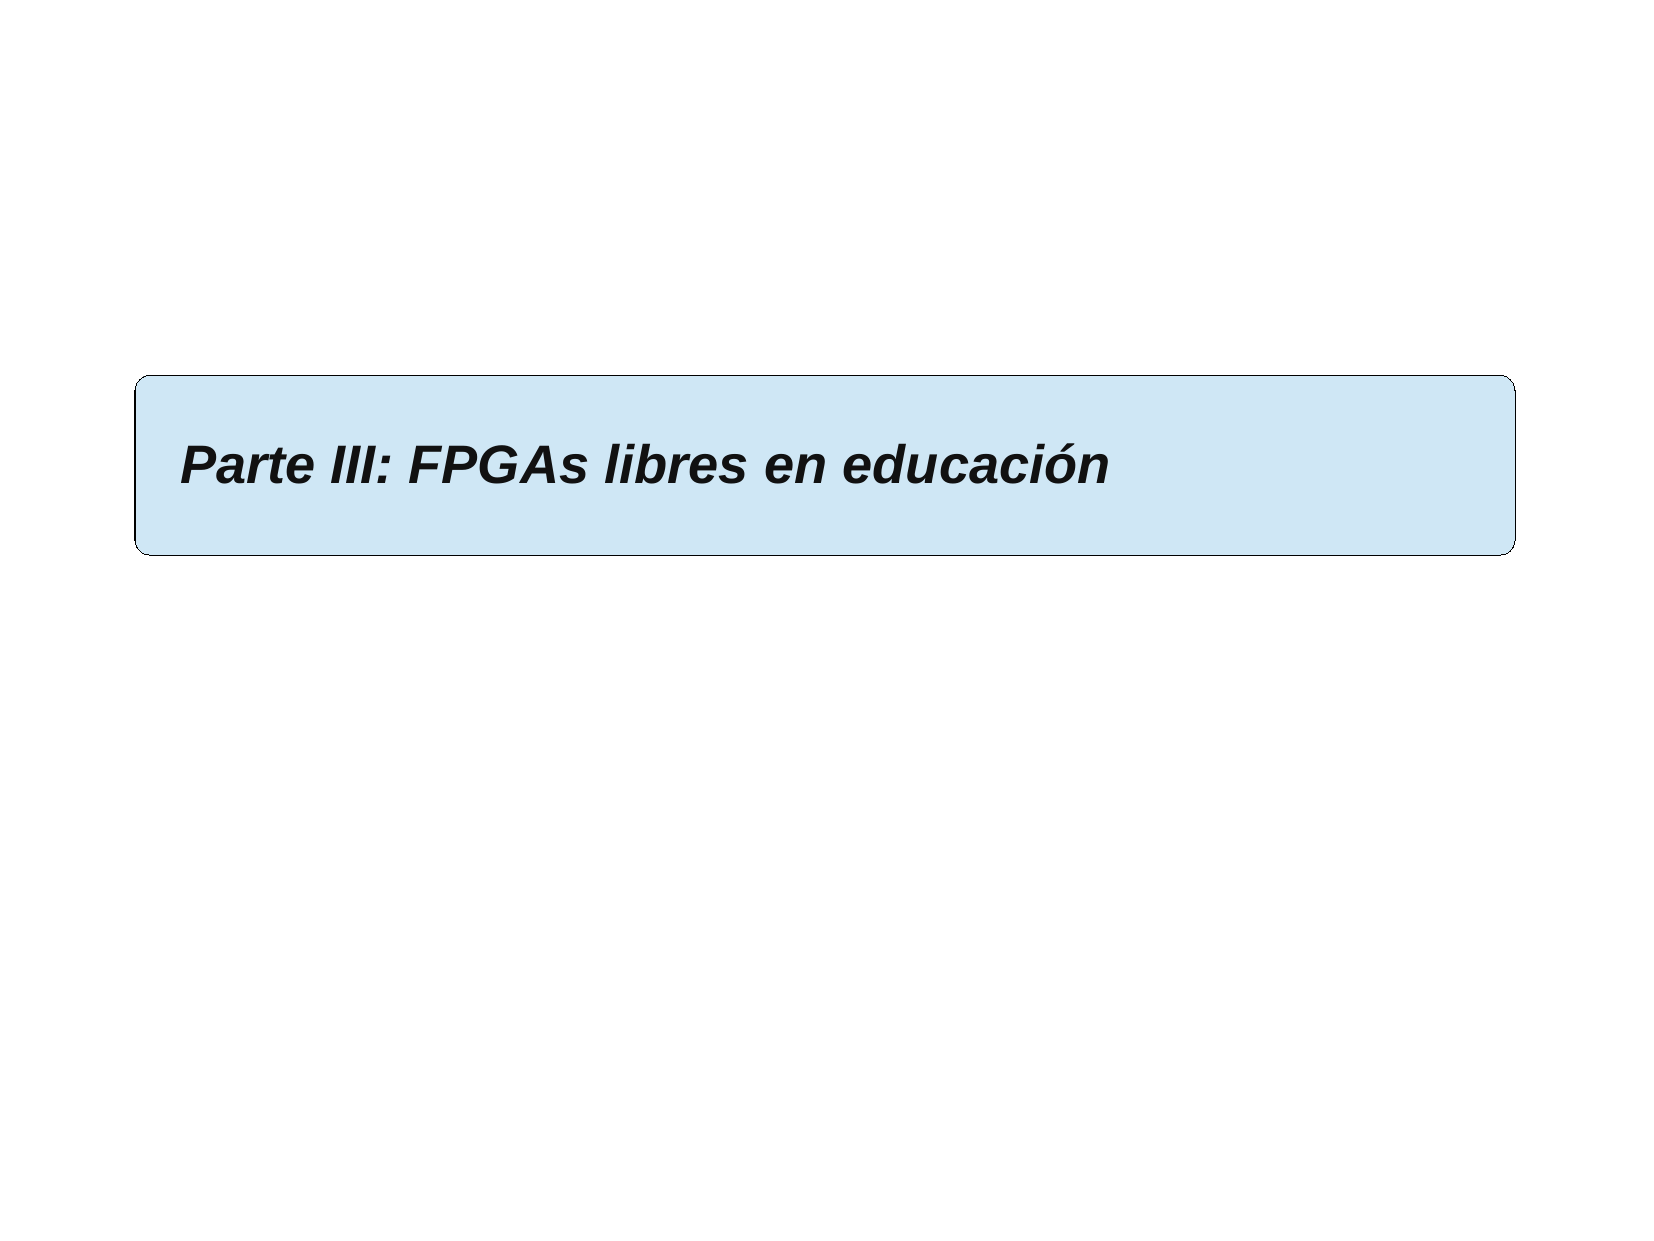

Parte II: FPGAs libres en educación
Parte III: FPGAs libres en educación
Parte II: FPGAs libres en educación